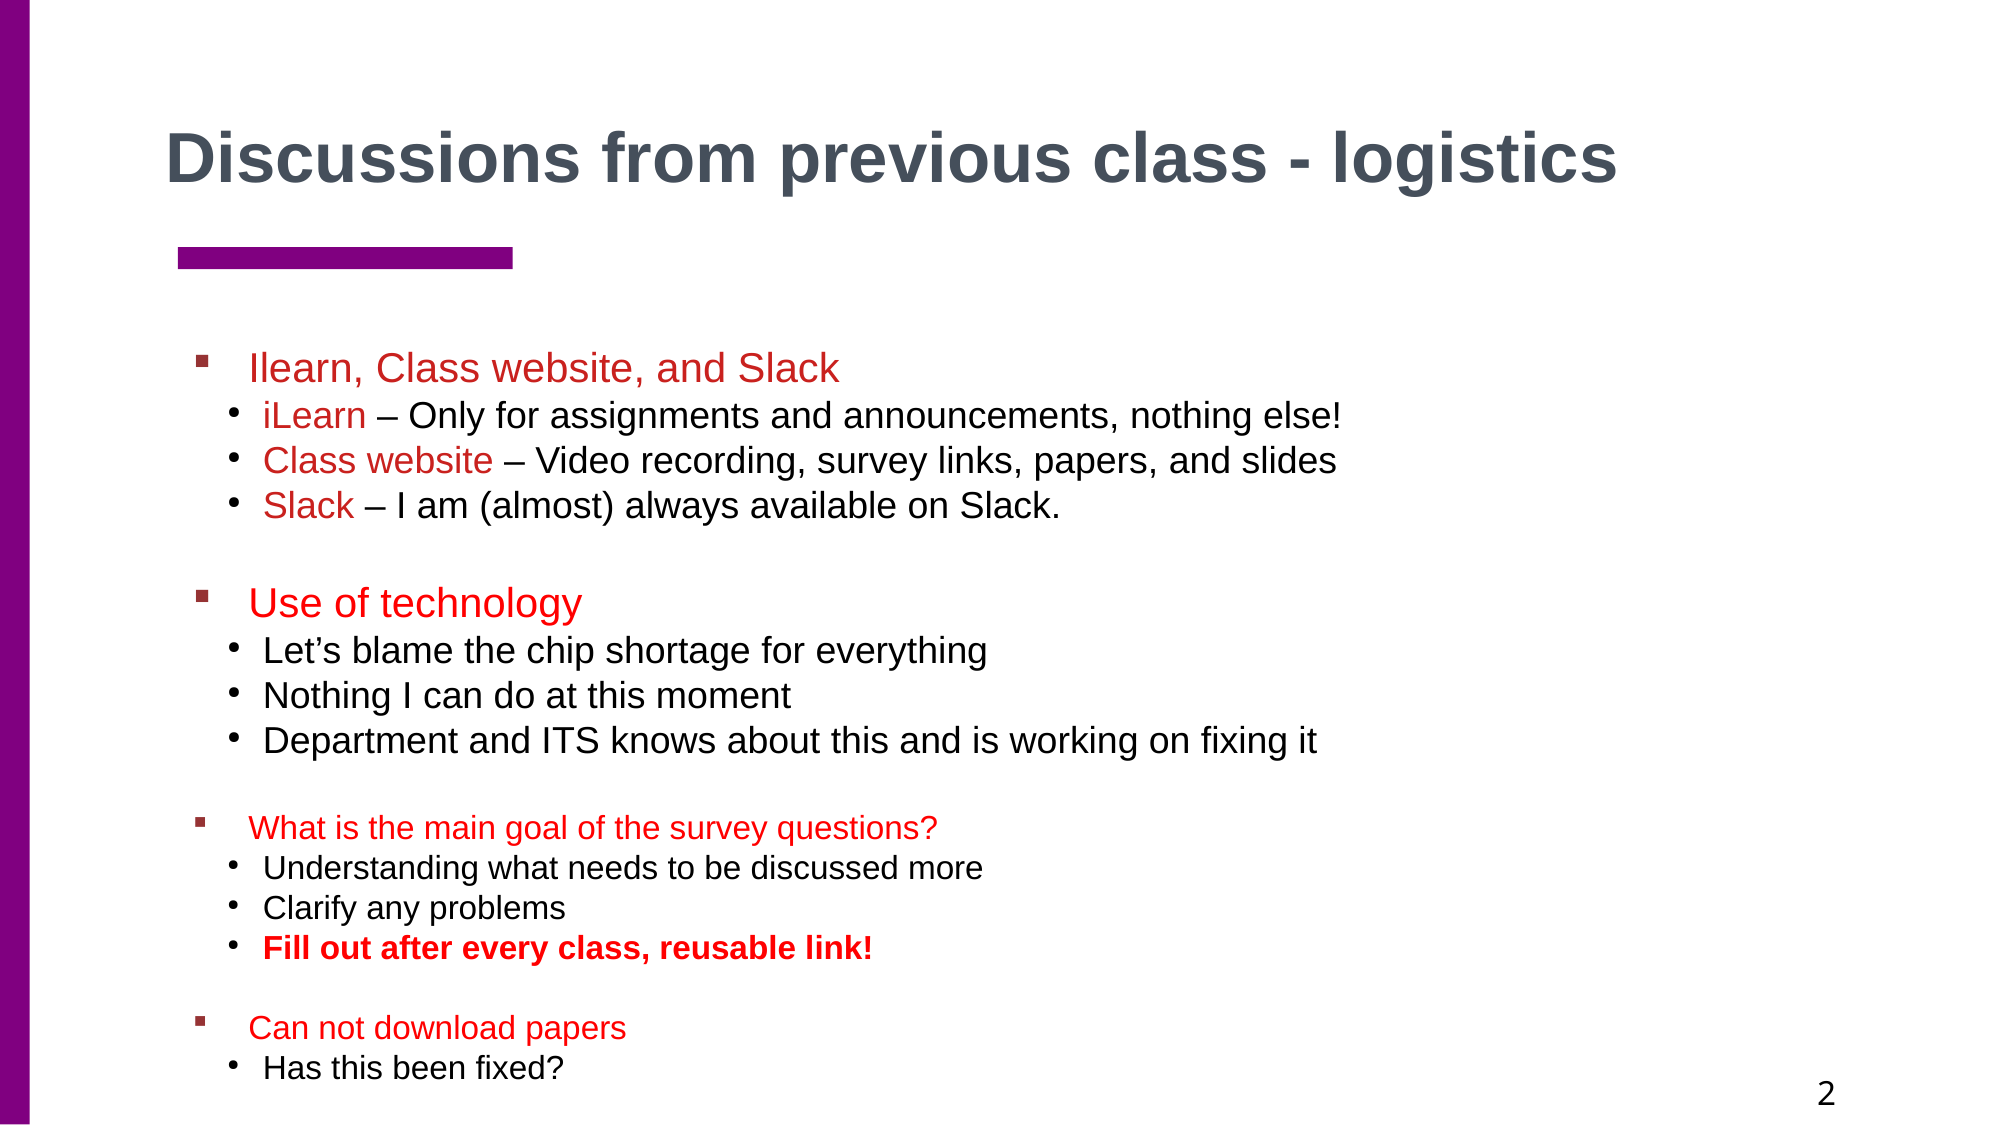

Discussions from previous class - logistics
Ilearn, Class website, and Slack
iLearn – Only for assignments and announcements, nothing else!
Class website – Video recording, survey links, papers, and slides
Slack – I am (almost) always available on Slack.
Use of technology
Let’s blame the chip shortage for everything
Nothing I can do at this moment
Department and ITS knows about this and is working on fixing it
What is the main goal of the survey questions?
Understanding what needs to be discussed more
Clarify any problems
Fill out after every class, reusable link!
Can not download papers
Has this been fixed?